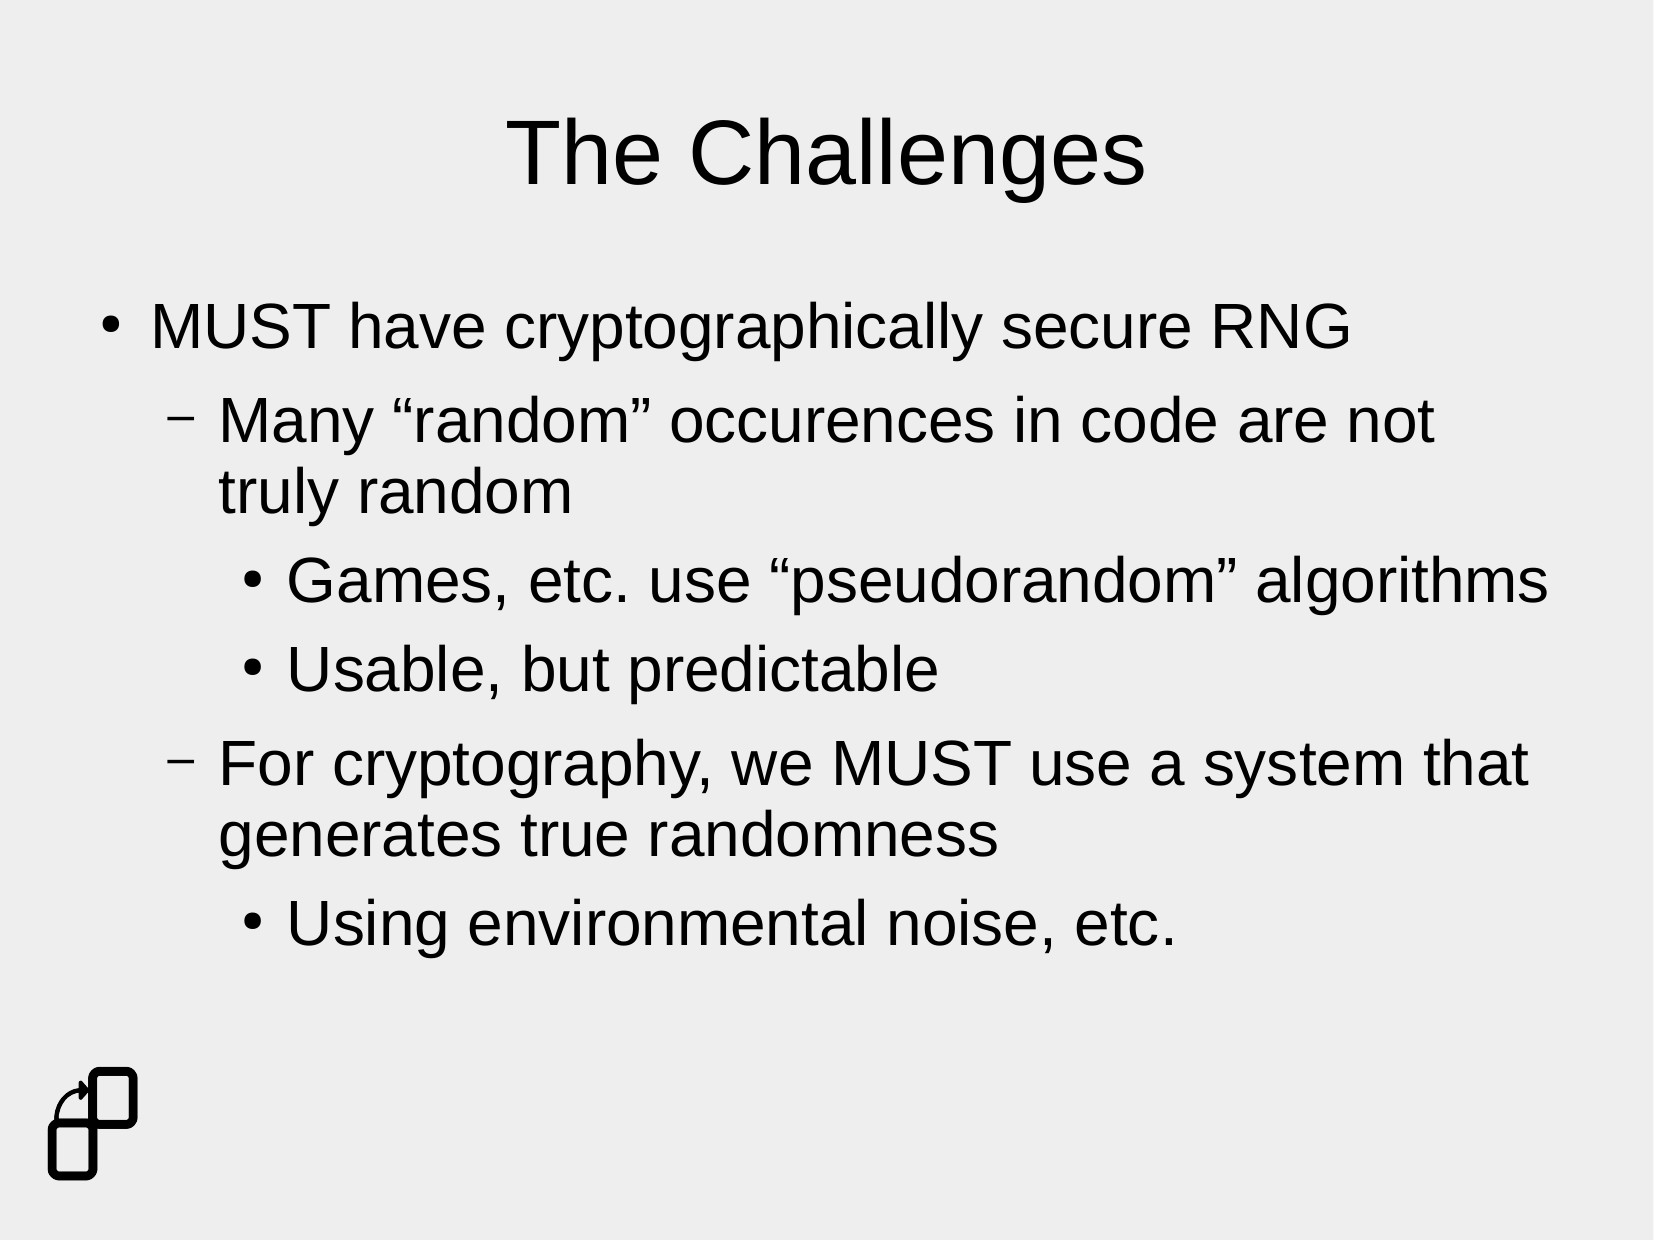

# The Challenges
MUST have cryptographically secure RNG
Many “random” occurences in code are not truly random
Games, etc. use “pseudorandom” algorithms
Usable, but predictable
For cryptography, we MUST use a system that generates true randomness
Using environmental noise, etc.